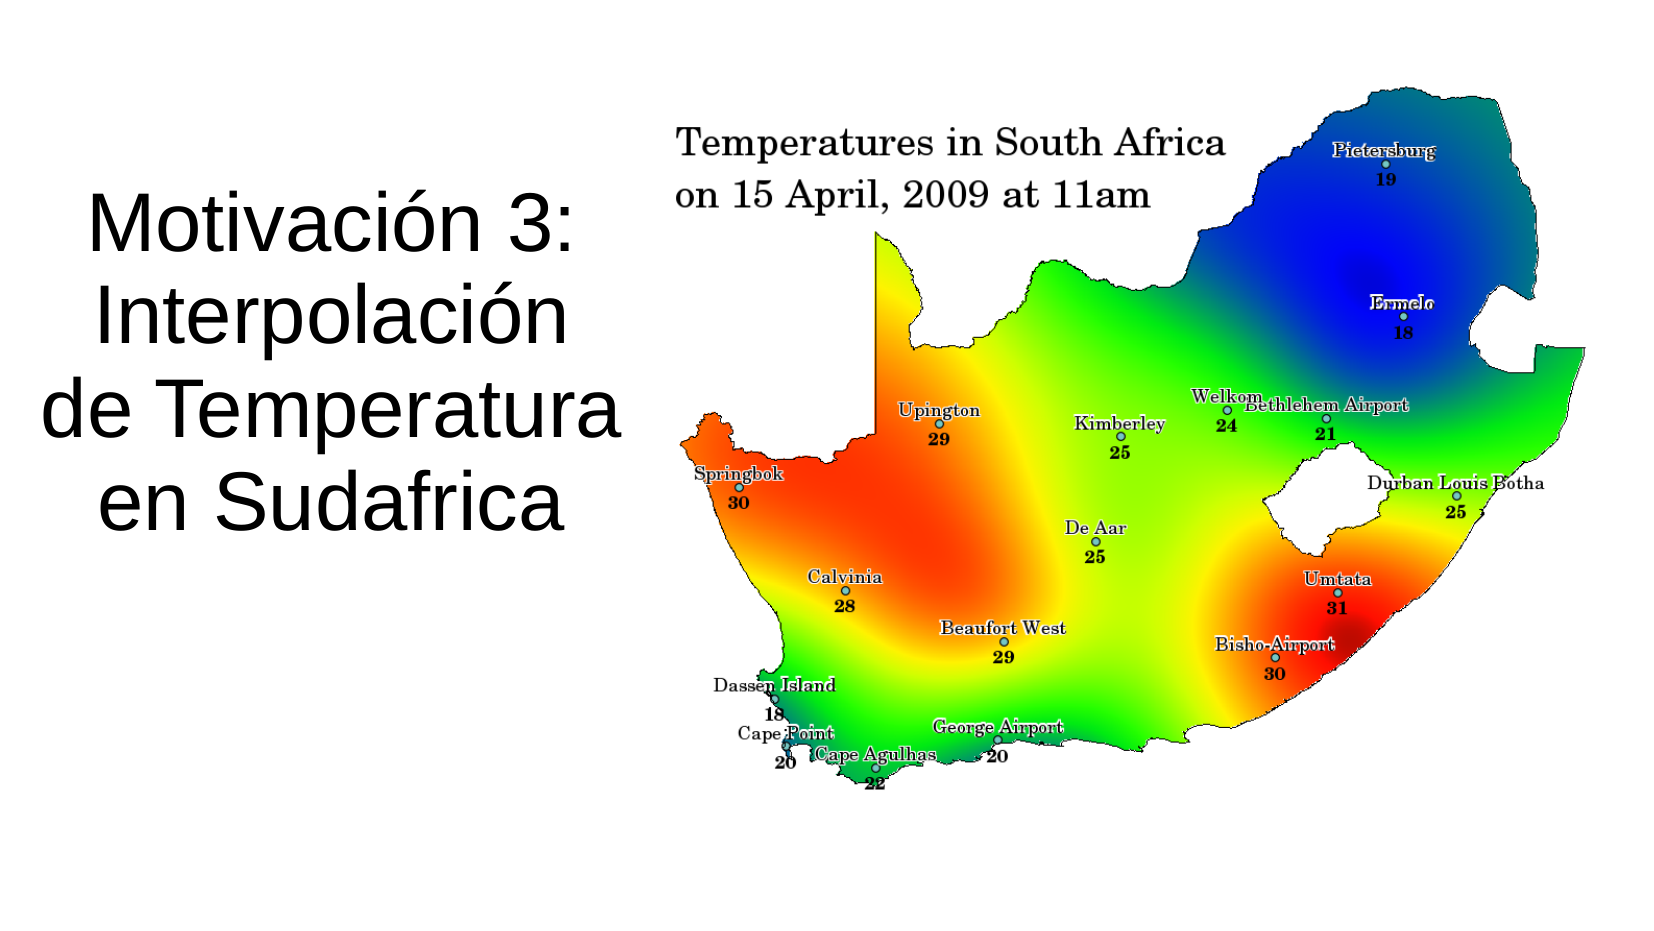

# Motivación 3: Interpolación de Temperatura en Sudafrica